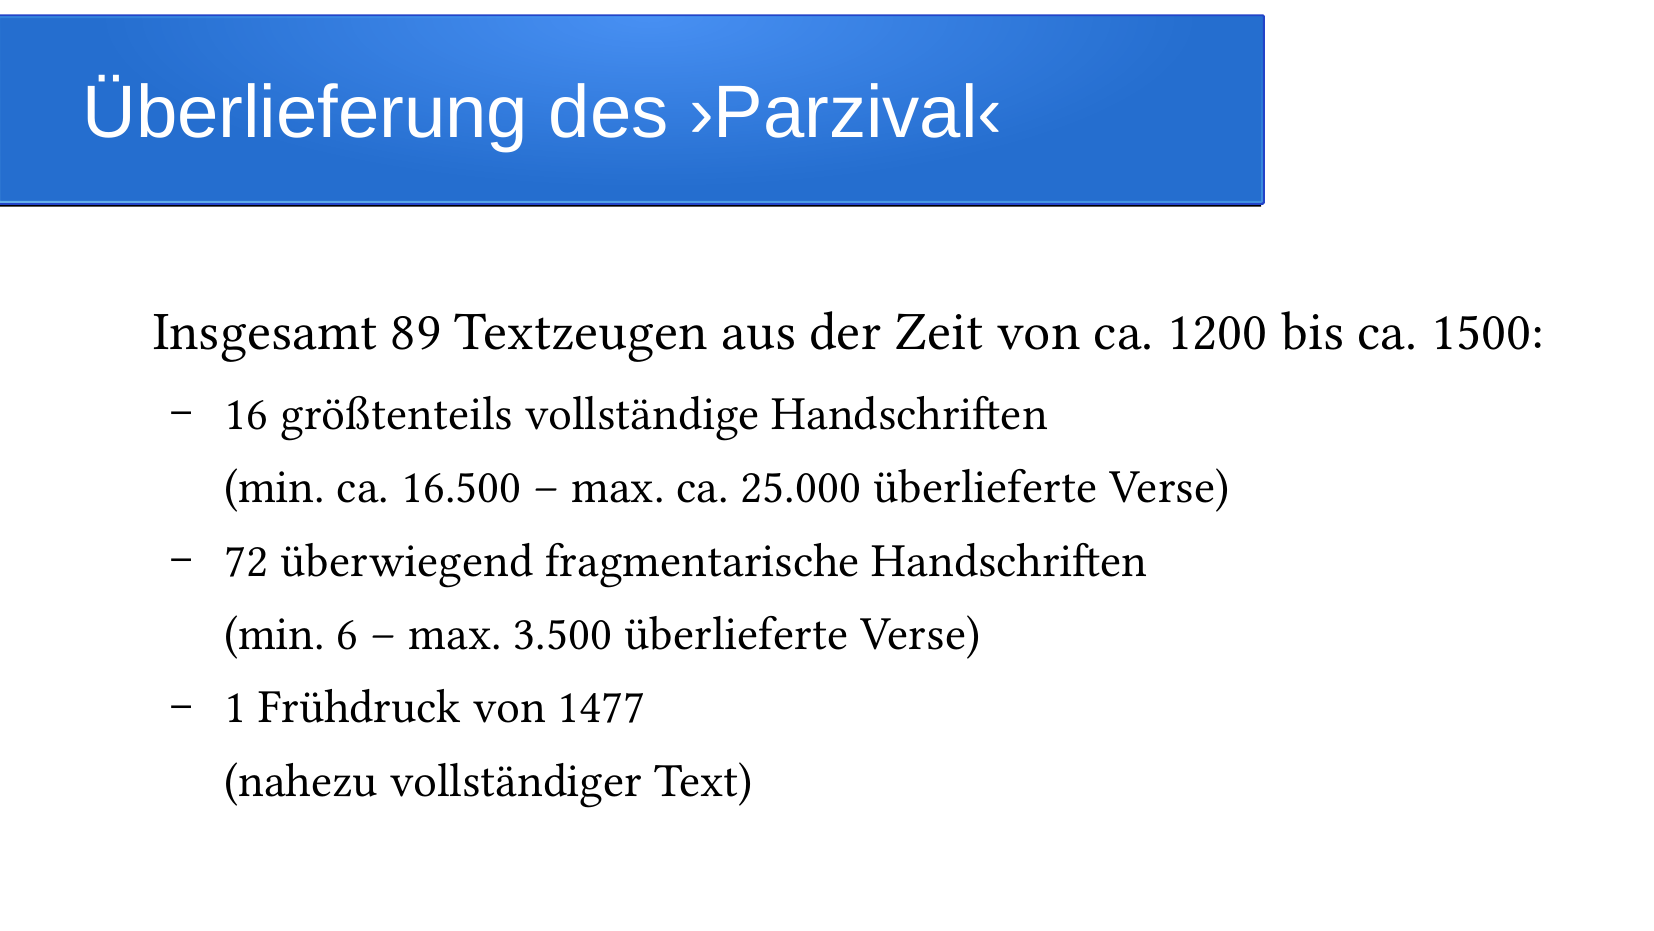

# Überlieferung des ›Parzival‹
Insgesamt 89 Textzeugen aus der Zeit von ca. 1200 bis ca. 1500:
16 größtenteils vollständige Handschriften
(min. ca. 16.500 – max. ca. 25.000 überlieferte Verse)
72 überwiegend fragmentarische Handschriften
(min. 6 – max. 3.500 überlieferte Verse)
1 Frühdruck von 1477
(nahezu vollständiger Text)